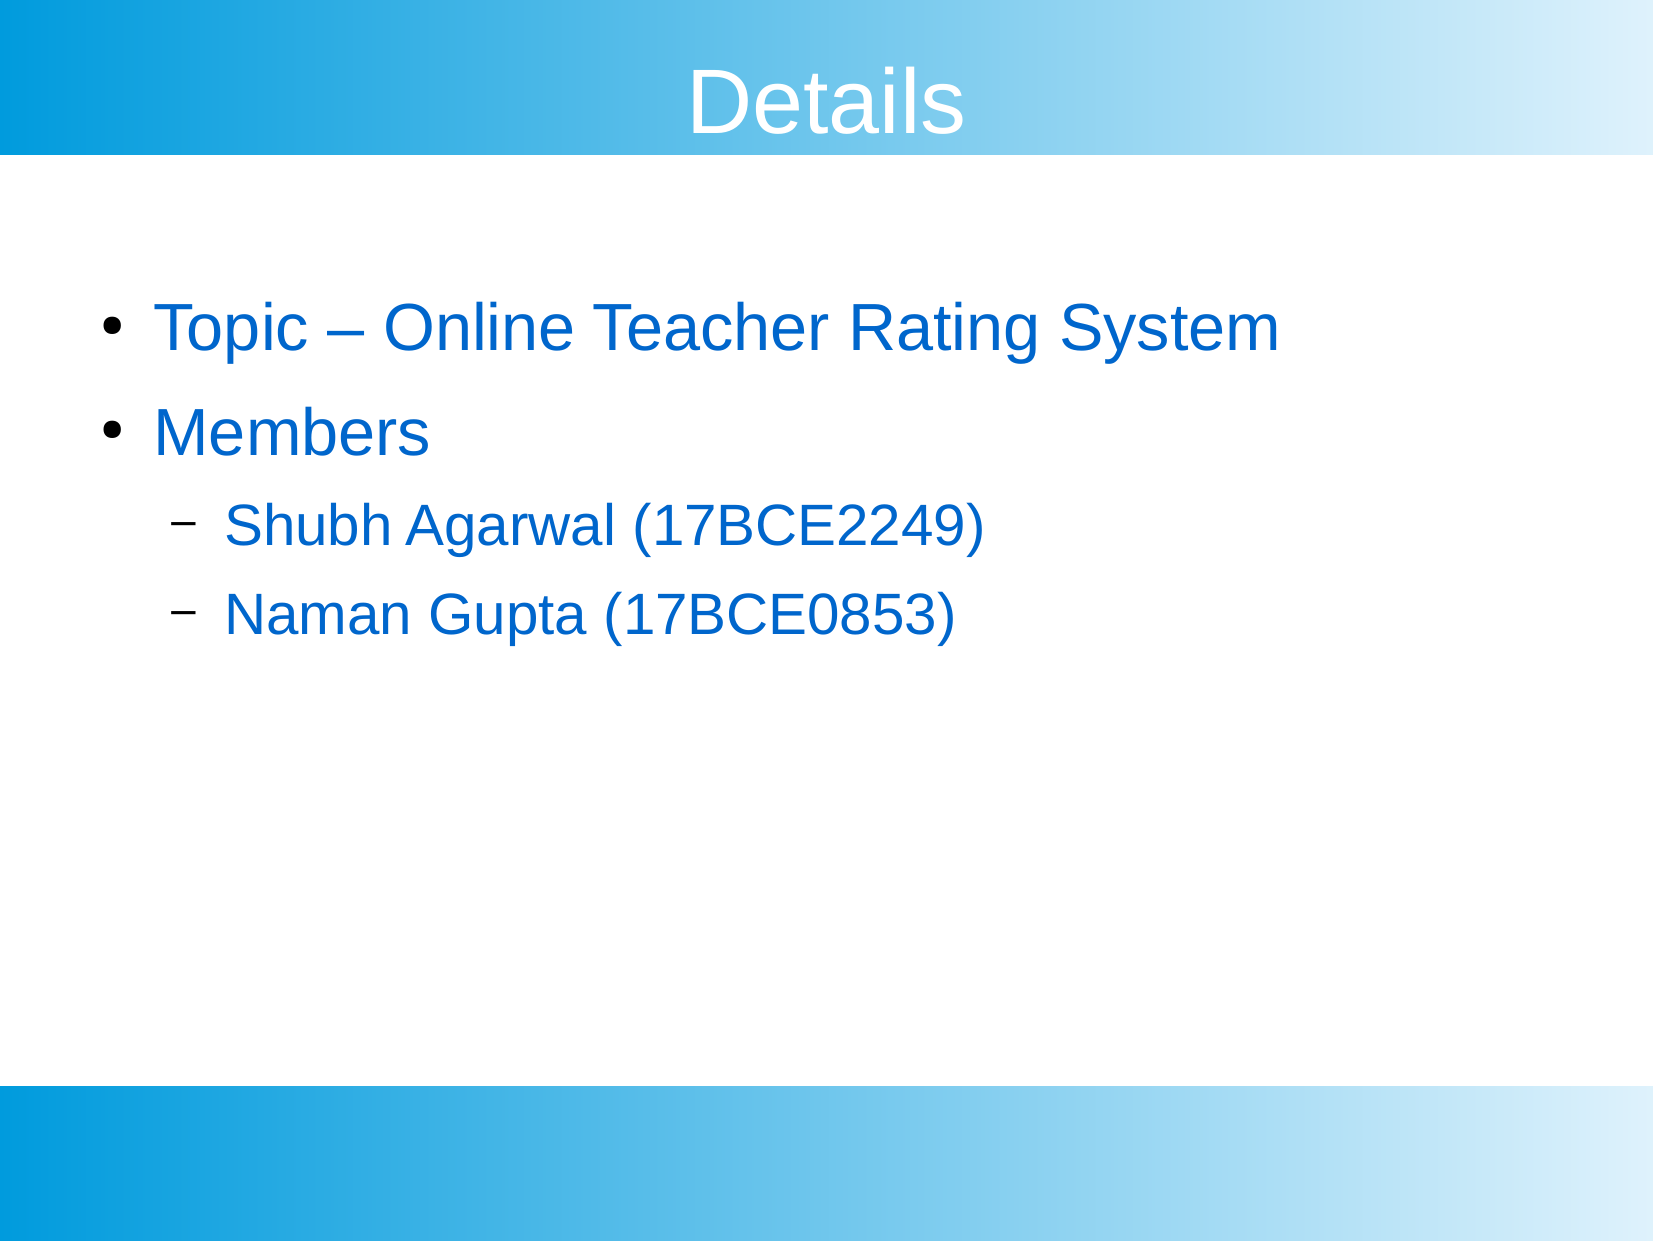

# Details
Topic – Online Teacher Rating System
Members
Shubh Agarwal (17BCE2249)
Naman Gupta (17BCE0853)